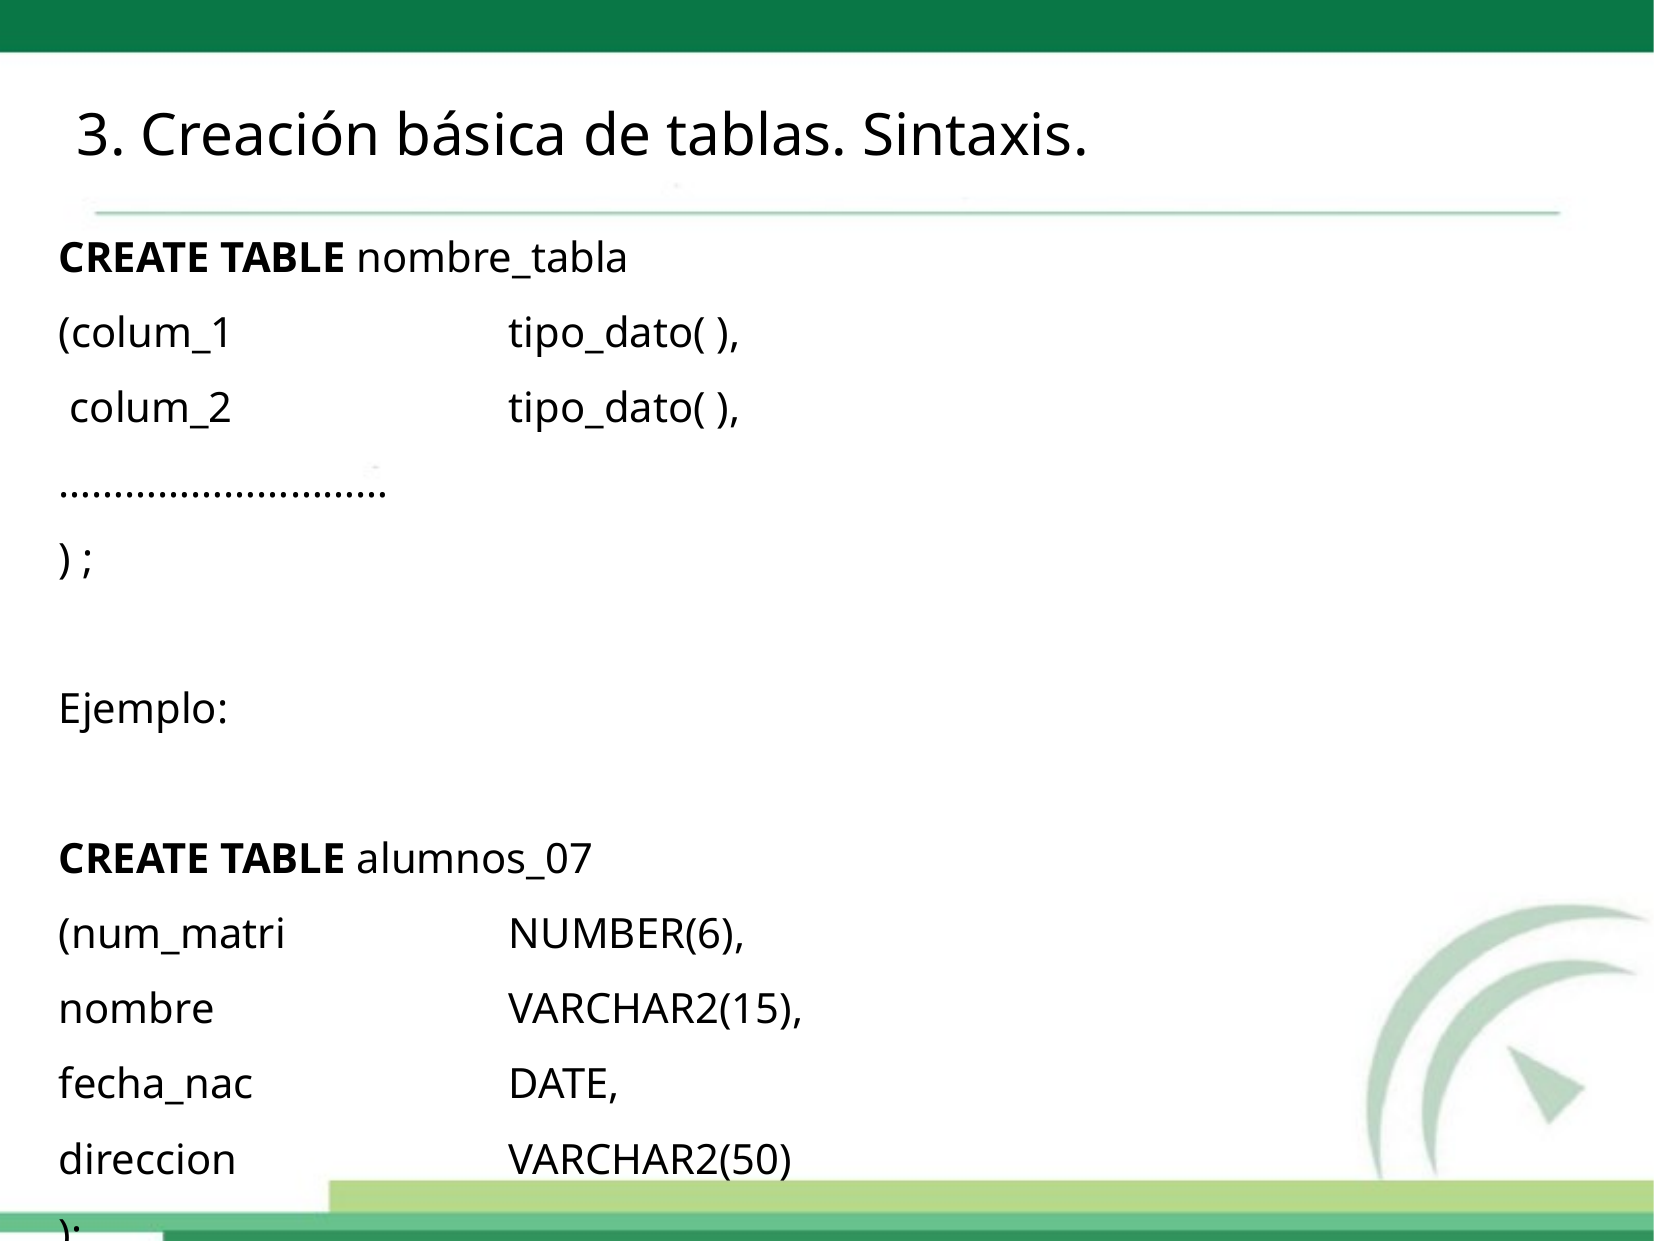

# 3. Creación básica de tablas. Sintaxis.
CREATE TABLE nombre_tabla
(colum_1		tipo_dato( ),
 colum_2		tipo_dato( ),
…………………………
) ;
Ejemplo:
CREATE TABLE alumnos_07
(num_matri		NUMBER(6),
nombre		VARCHAR2(15),
fecha_nac		DATE,
direccion		VARCHAR2(50)
);